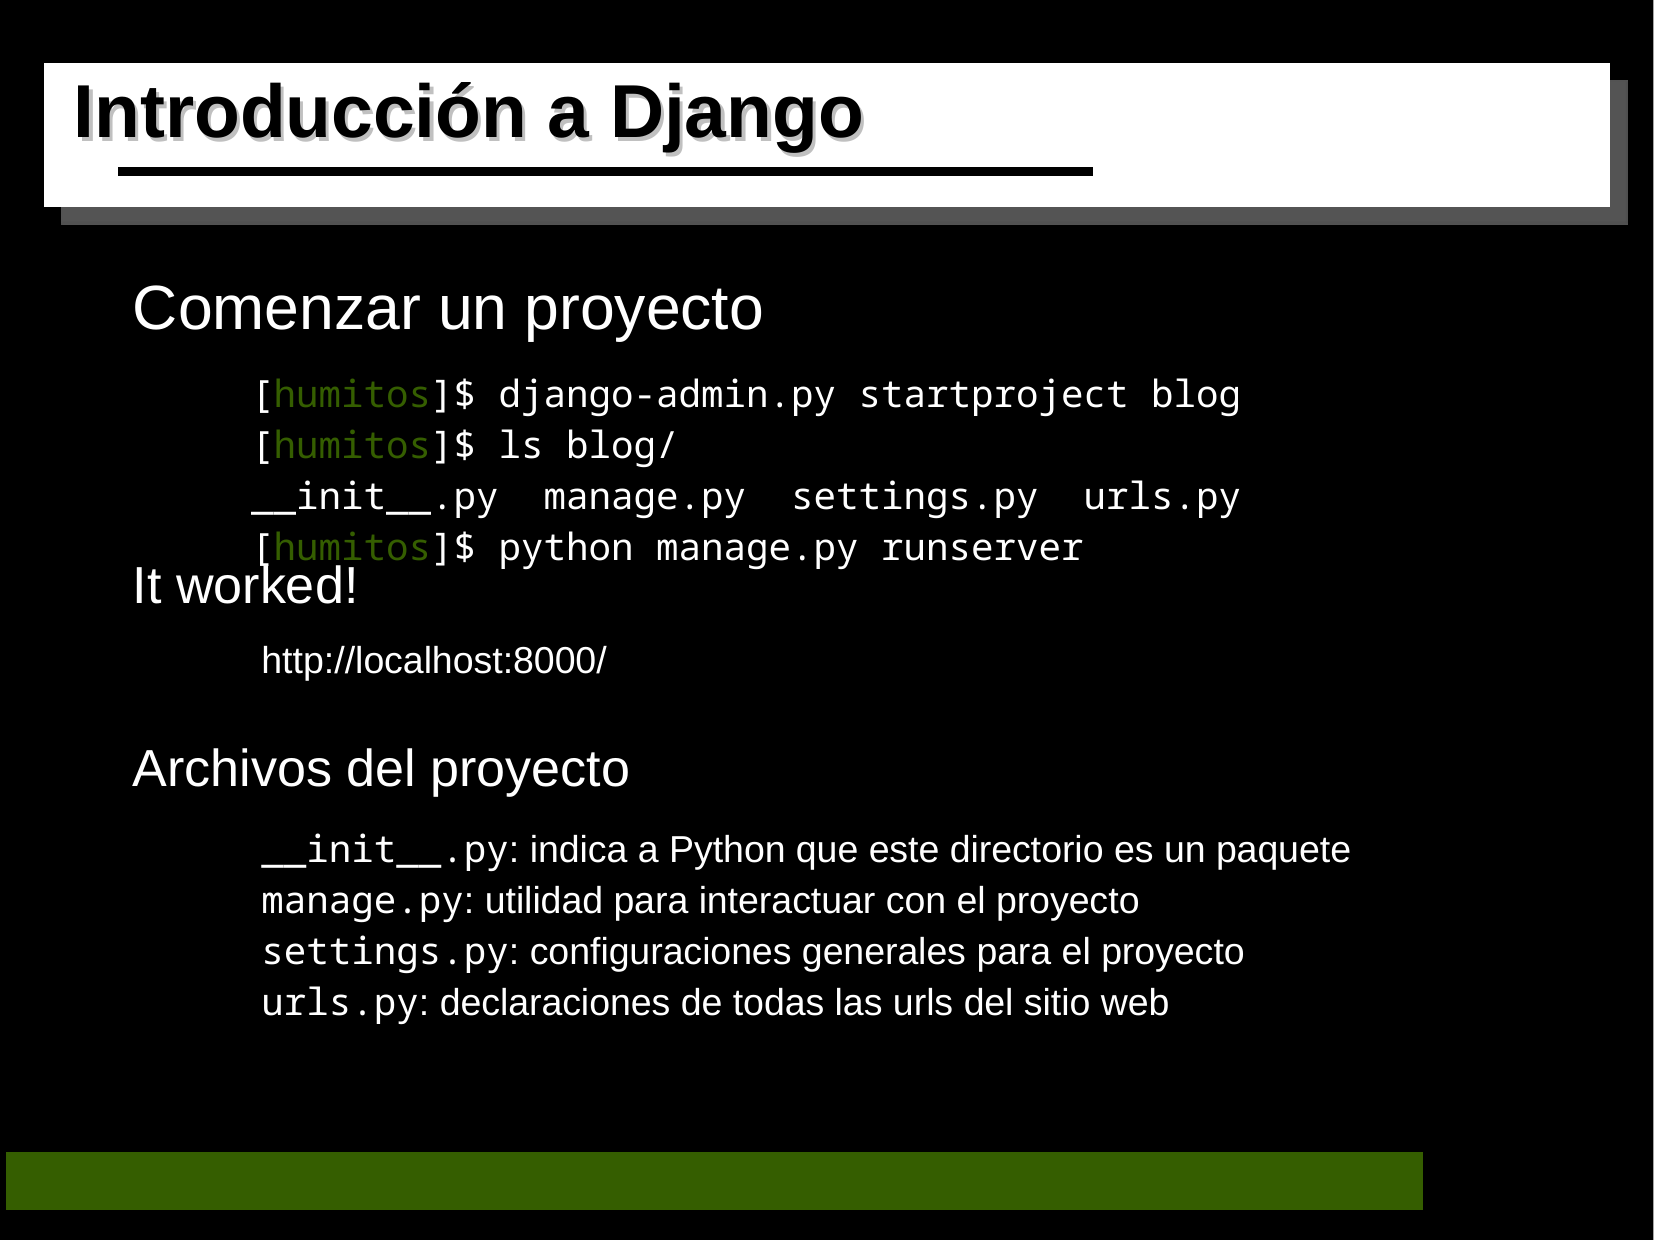

Introducción a Django
Comenzar un proyecto
[humitos]$ django-admin.py startproject blog
[humitos]$ ls blog/
__init__.py manage.py settings.py urls.py
[humitos]$ python manage.py runserver
It worked!
 http://localhost:8000/
Archivos del proyecto
 __init__.py: indica a Python que este directorio es un paquete
 manage.py: utilidad para interactuar con el proyecto
 settings.py: configuraciones generales para el proyecto
 urls.py: declaraciones de todas las urls del sitio web